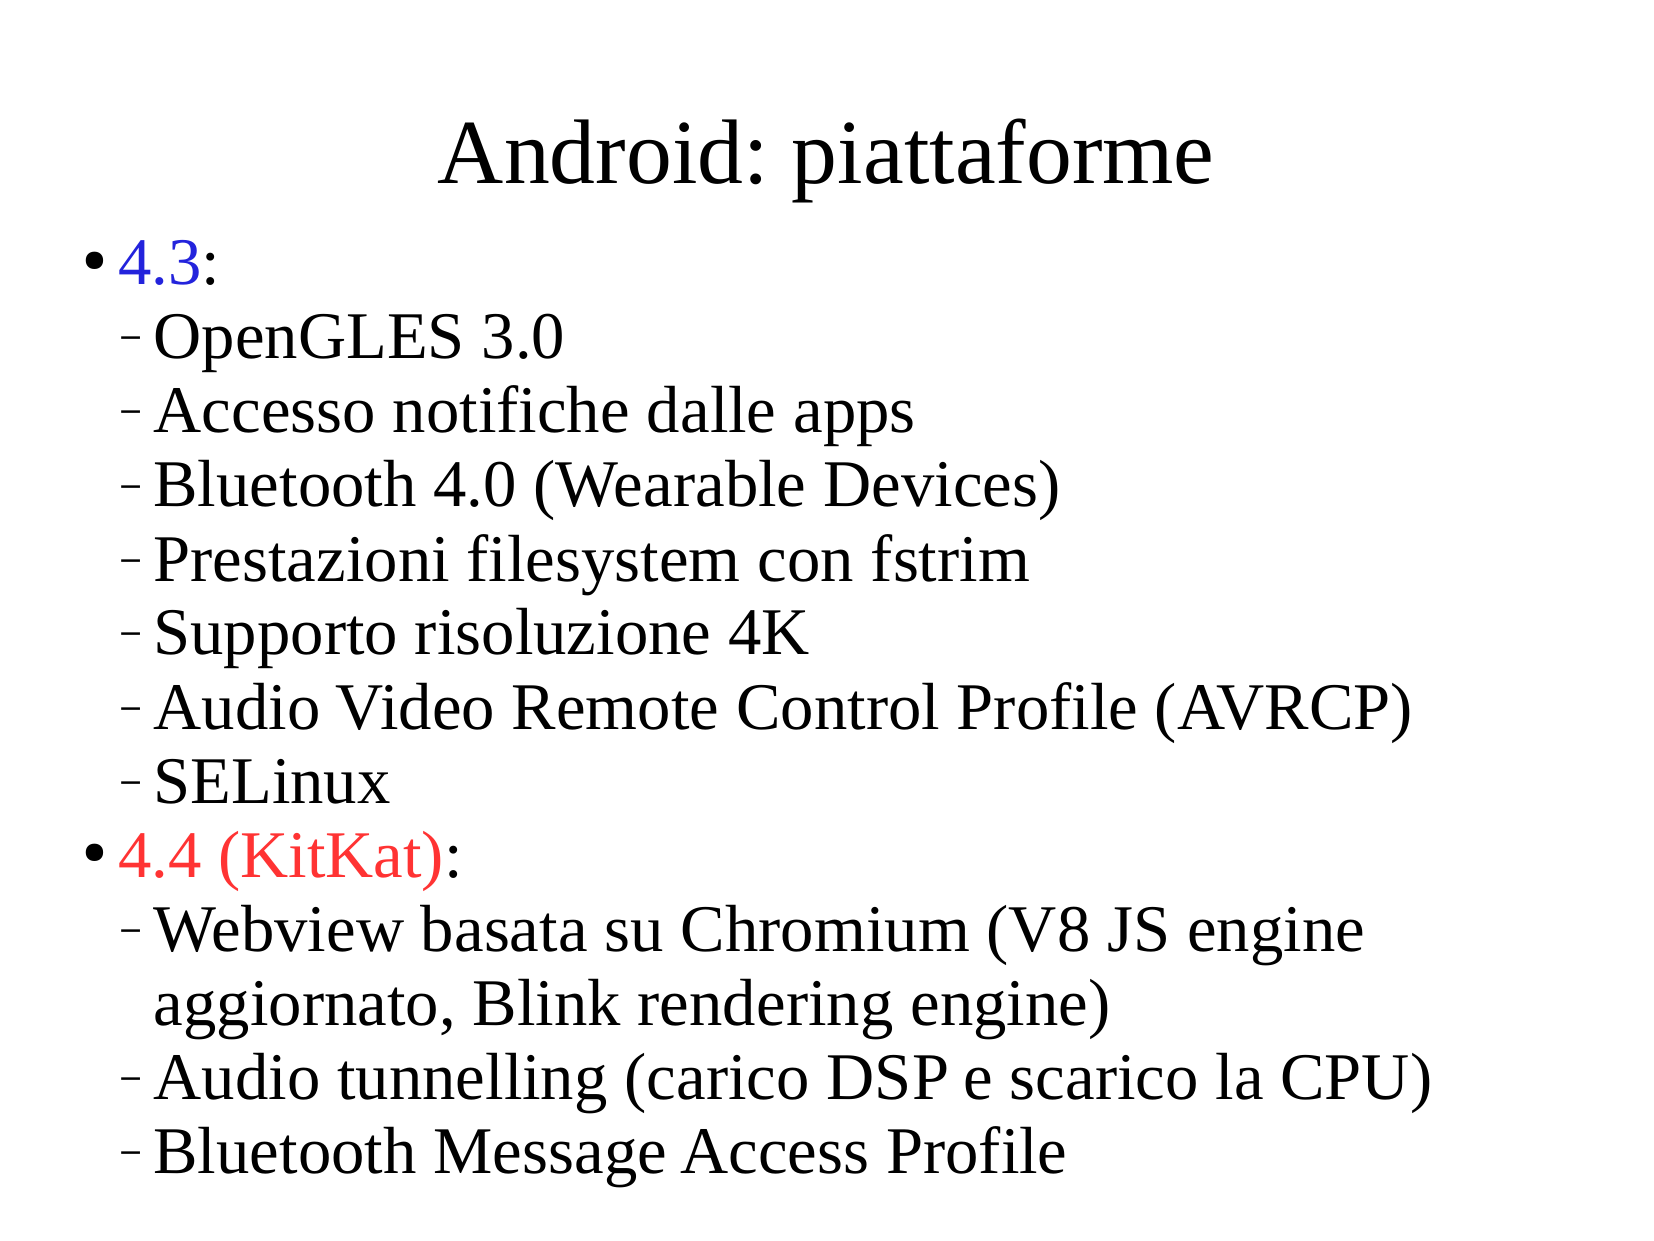

# Android: piattaforme
4.3:
OpenGLES 3.0
Accesso notifiche dalle apps
Bluetooth 4.0 (Wearable Devices)
Prestazioni filesystem con fstrim
Supporto risoluzione 4K
Audio Video Remote Control Profile (AVRCP)
SELinux
4.4 (KitKat):
Webview basata su Chromium (V8 JS engine aggiornato, Blink rendering engine)
Audio tunnelling (carico DSP e scarico la CPU)
Bluetooth Message Access Profile